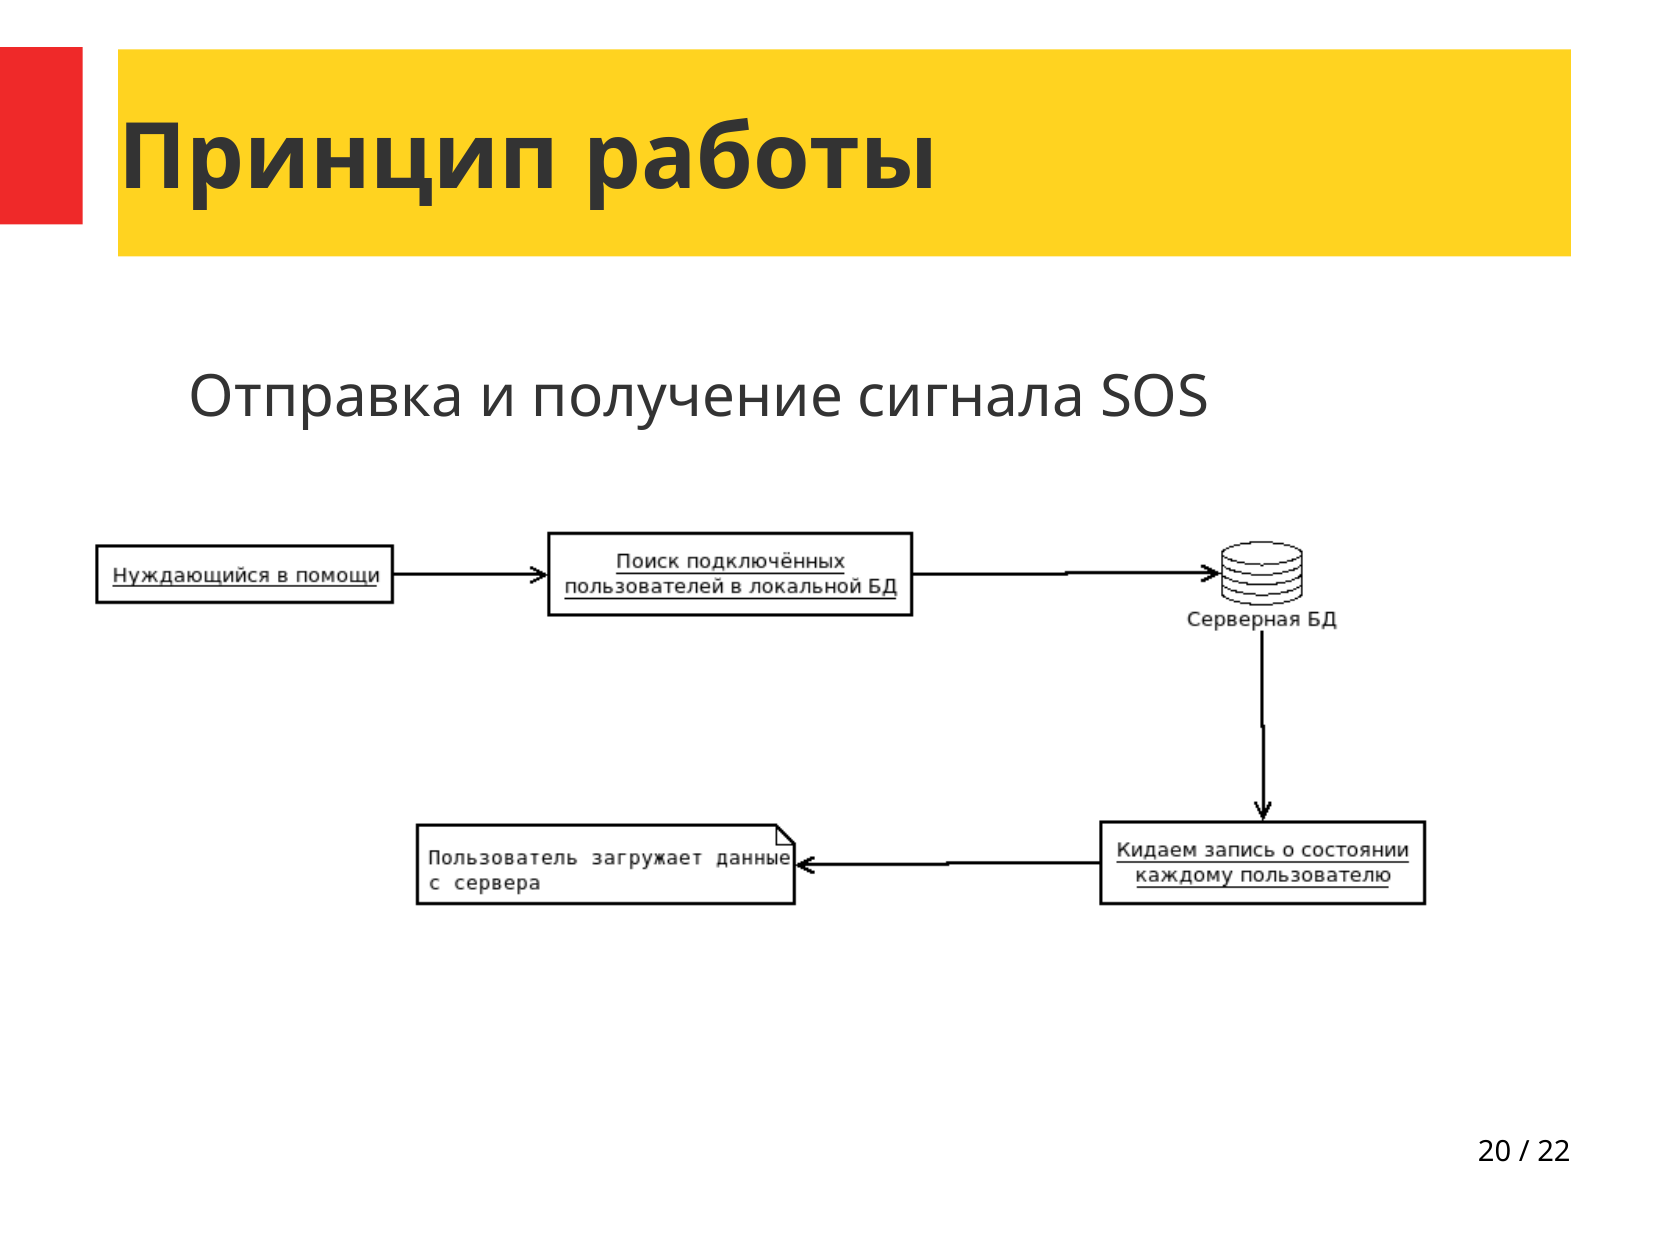

# Принцип работы
Отправка и получение сигнала SOS
20